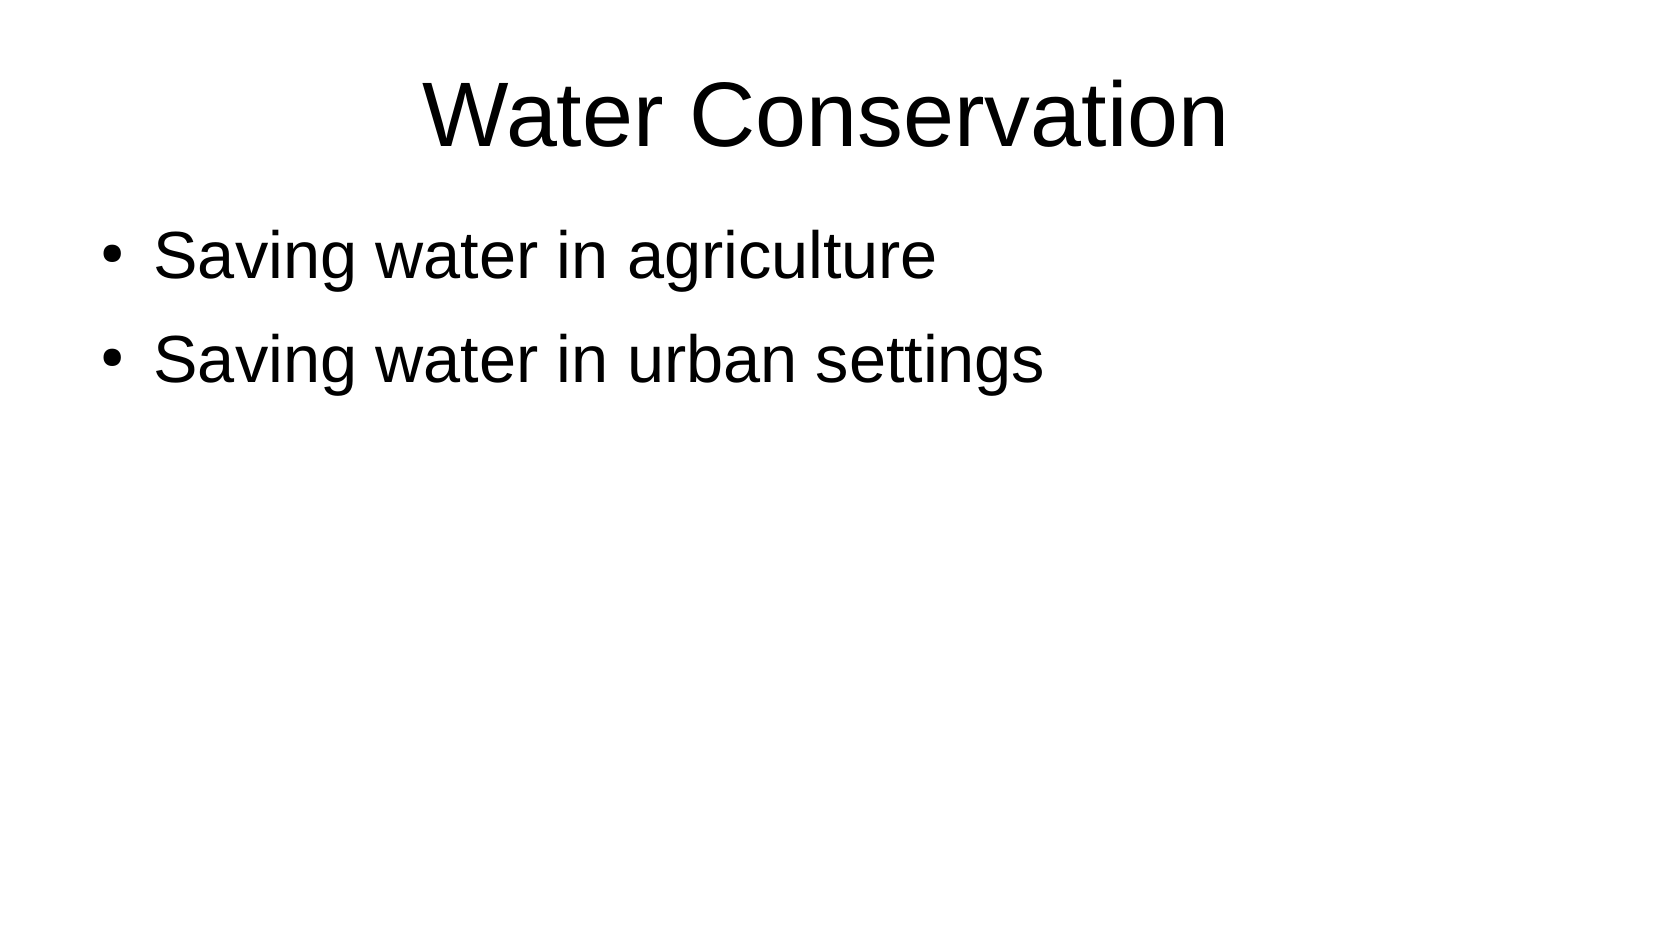

# Water Conservation
Saving water in agriculture
Saving water in urban settings